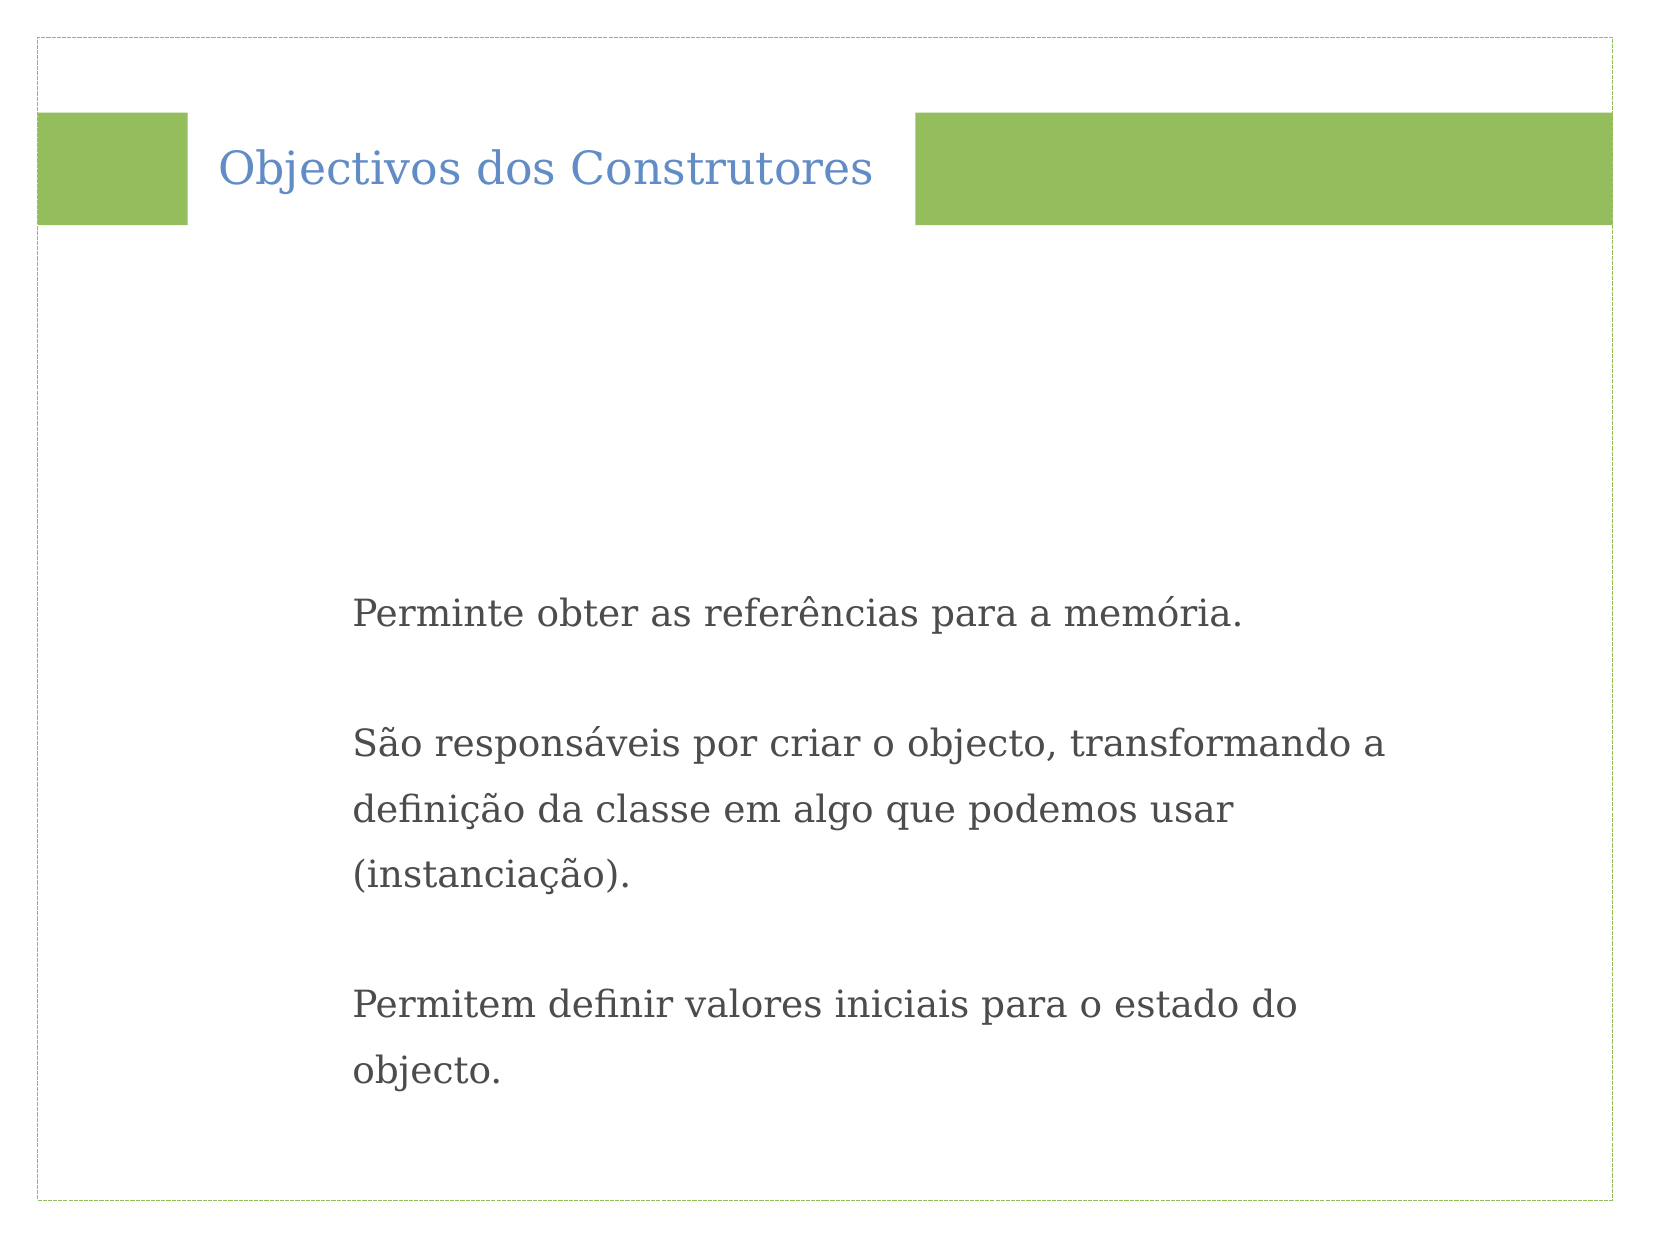

Objectivos dos Construtores
Perminte obter as referências para a memória.
São responsáveis por criar o objecto, transformando a definição da classe em algo que podemos usar (instanciação).
Permitem definir valores iniciais para o estado do objecto.